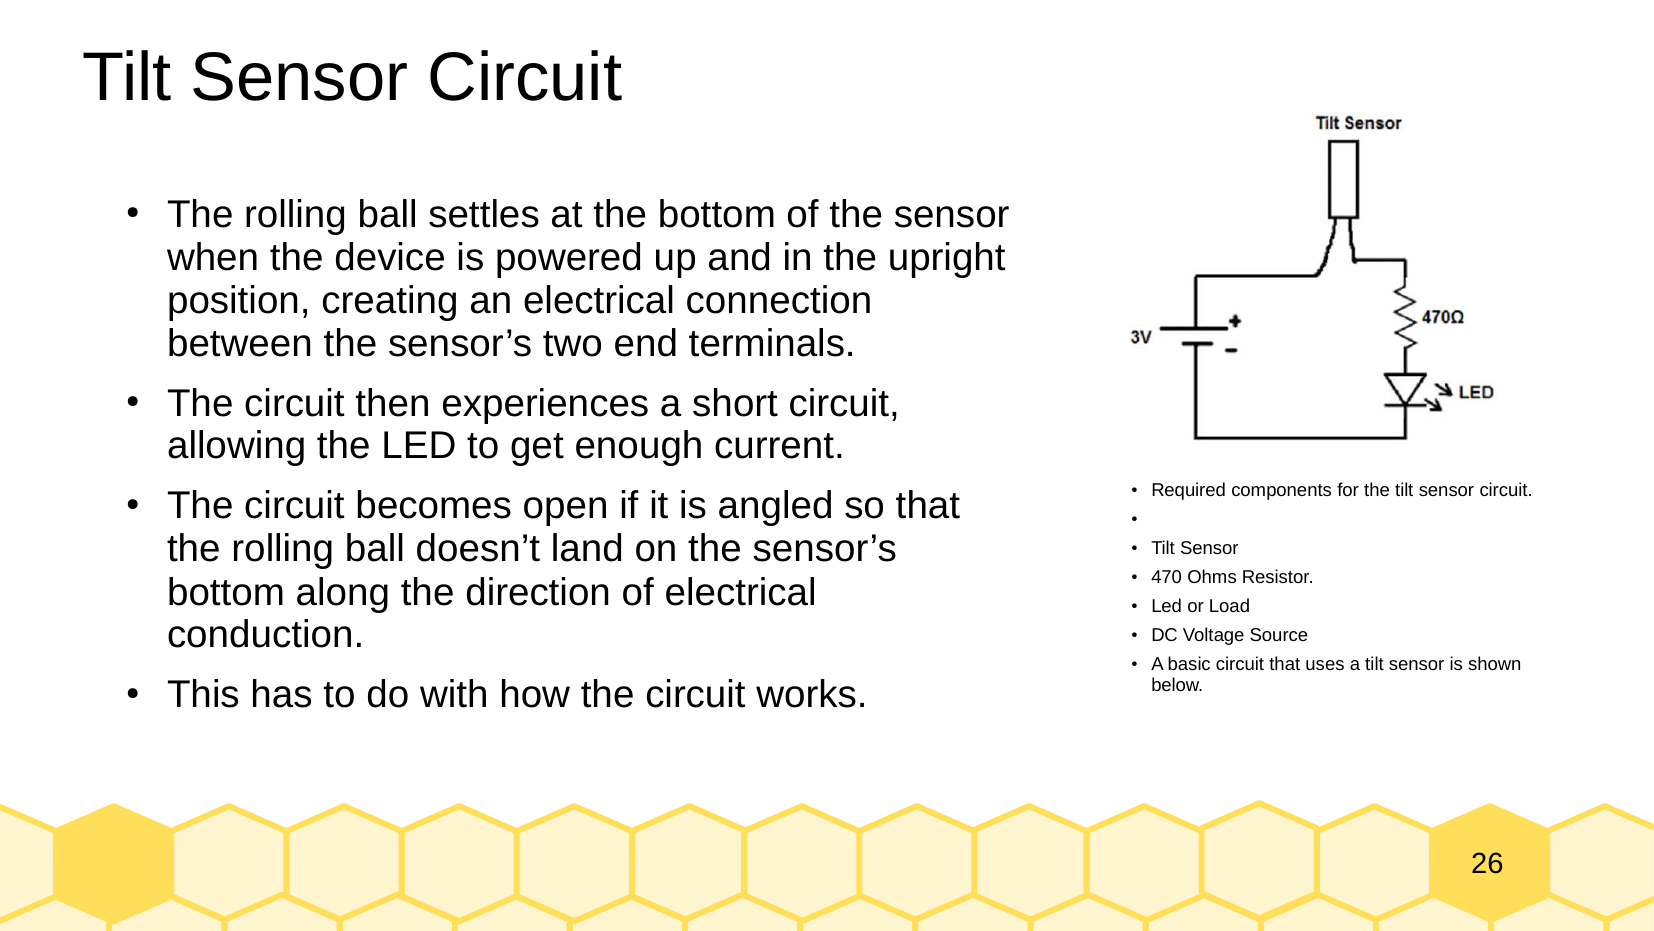

# Tilt Sensor Circuit
The rolling ball settles at the bottom of the sensor when the device is powered up and in the upright position, creating an electrical connection between the sensor’s two end terminals.
The circuit then experiences a short circuit, allowing the LED to get enough current.
The circuit becomes open if it is angled so that the rolling ball doesn’t land on the sensor’s bottom along the direction of electrical conduction.
This has to do with how the circuit works.
Required components for the tilt sensor circuit.
Tilt Sensor
470 Ohms Resistor.
Led or Load
DC Voltage Source
A basic circuit that uses a tilt sensor is shown below.